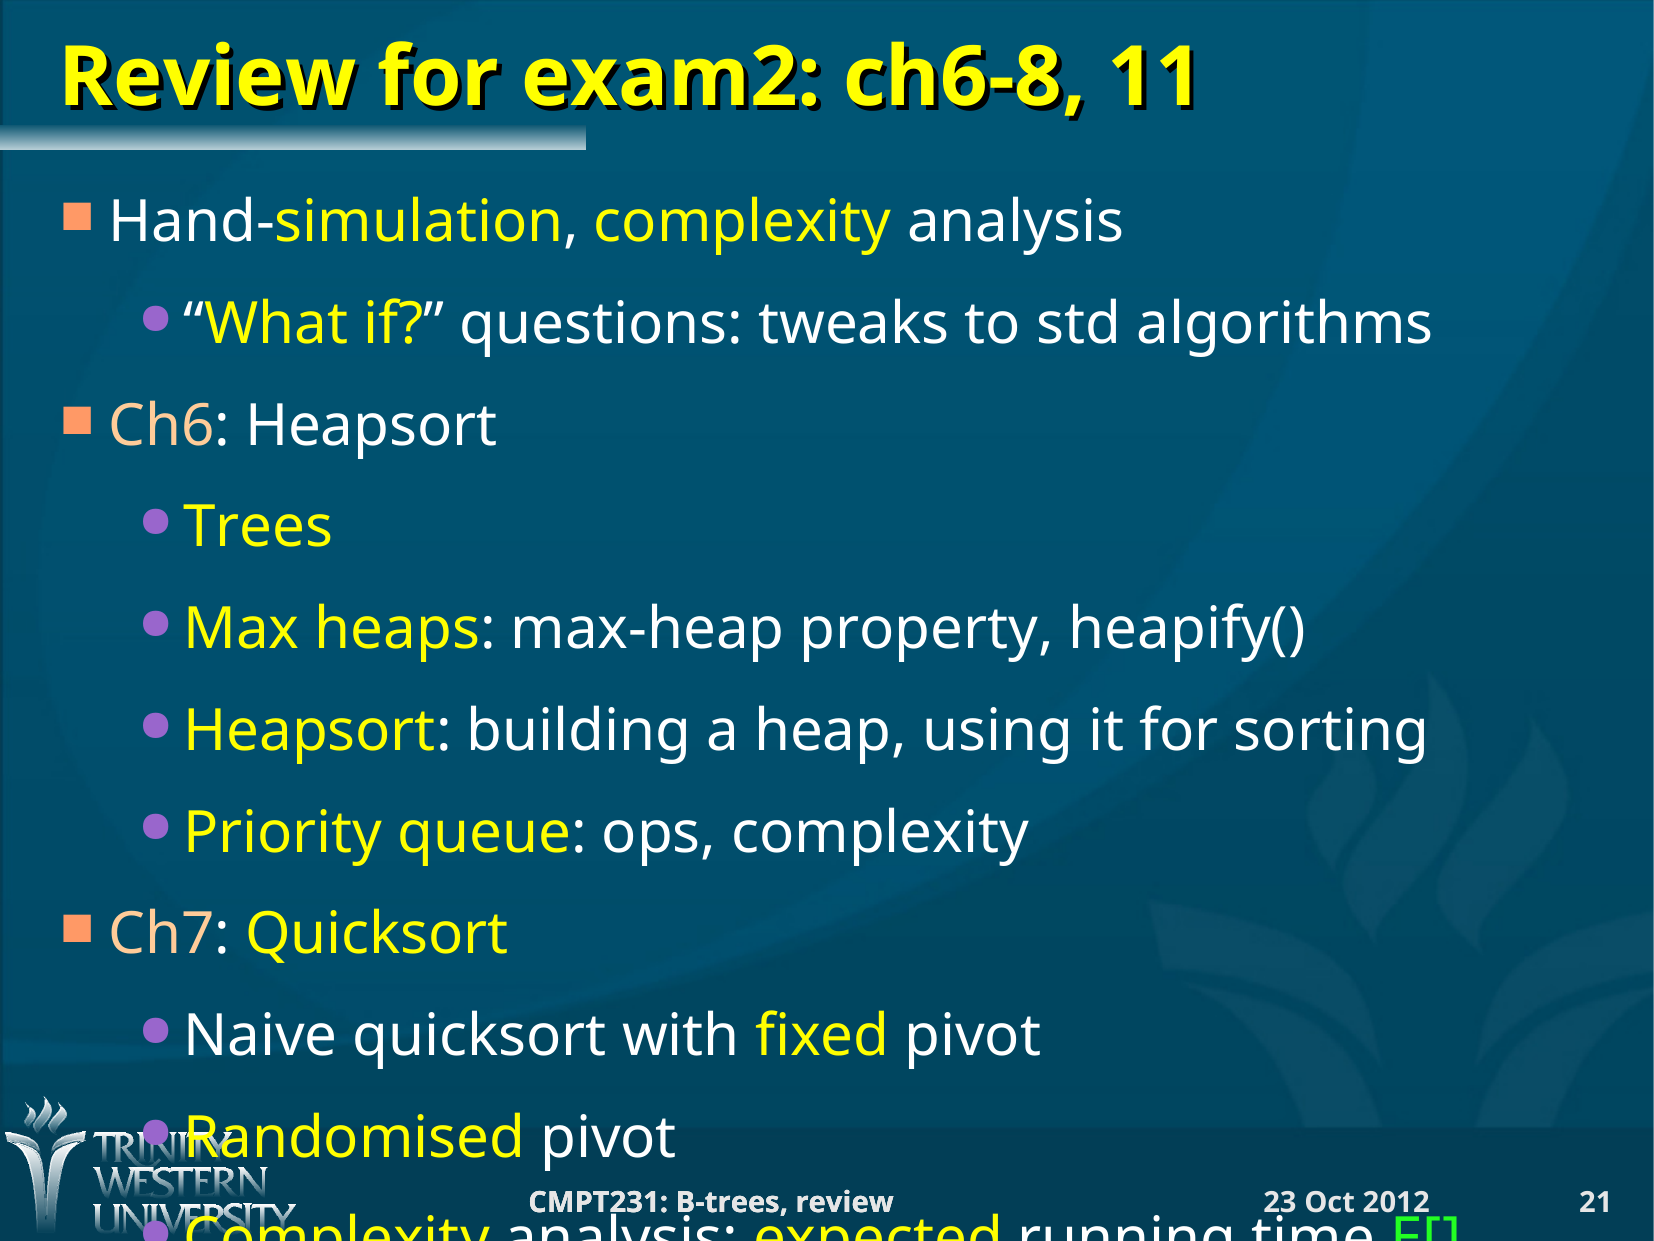

# Review for exam2: ch6-8, 11
Hand-simulation, complexity analysis
“What if?” questions: tweaks to std algorithms
Ch6: Heapsort
Trees
Max heaps: max-heap property, heapify()
Heapsort: building a heap, using it for sorting
Priority queue: ops, complexity
Ch7: Quicksort
Naive quicksort with fixed pivot
Randomised pivot
Complexity analysis: expected running time E[]
CMPT231: B-trees, review
23 Oct 2012
21